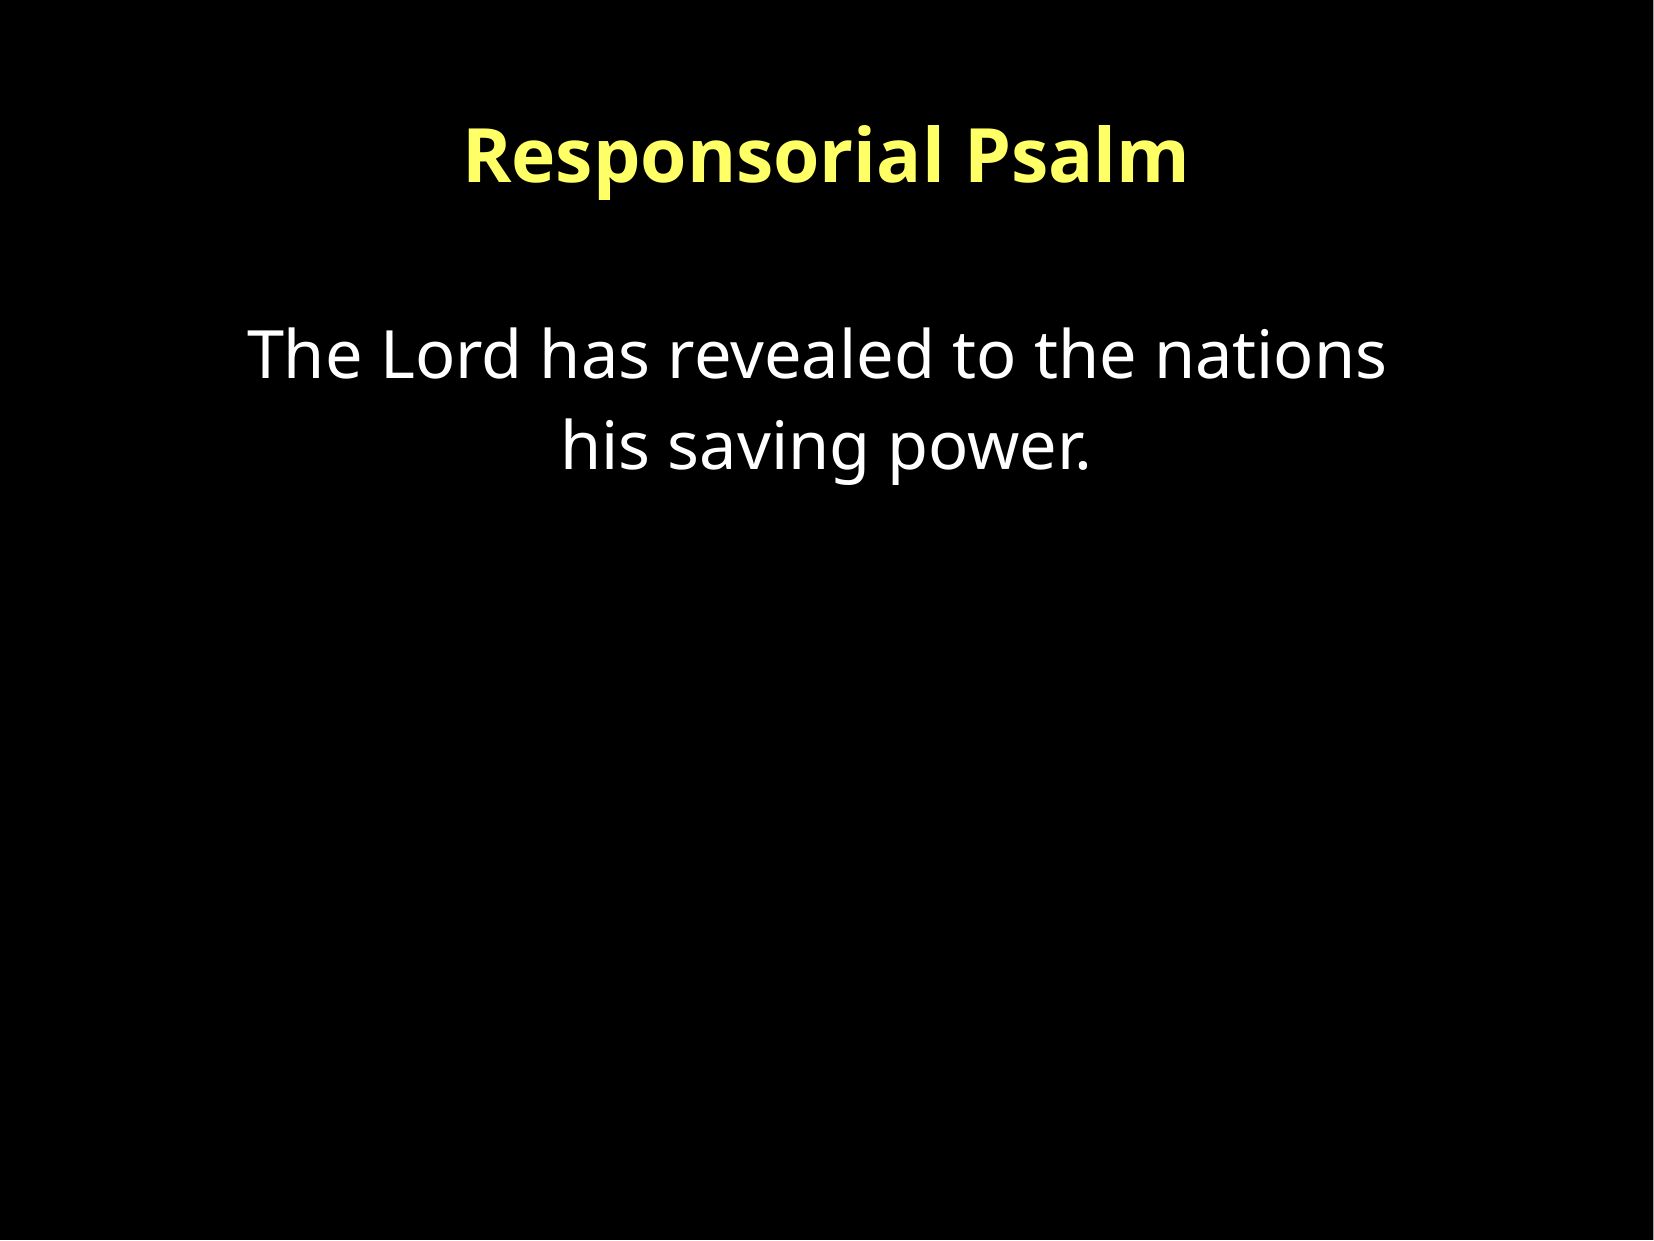

# Responsorial Psalm
The Lord has revealed to the nations
his saving power.